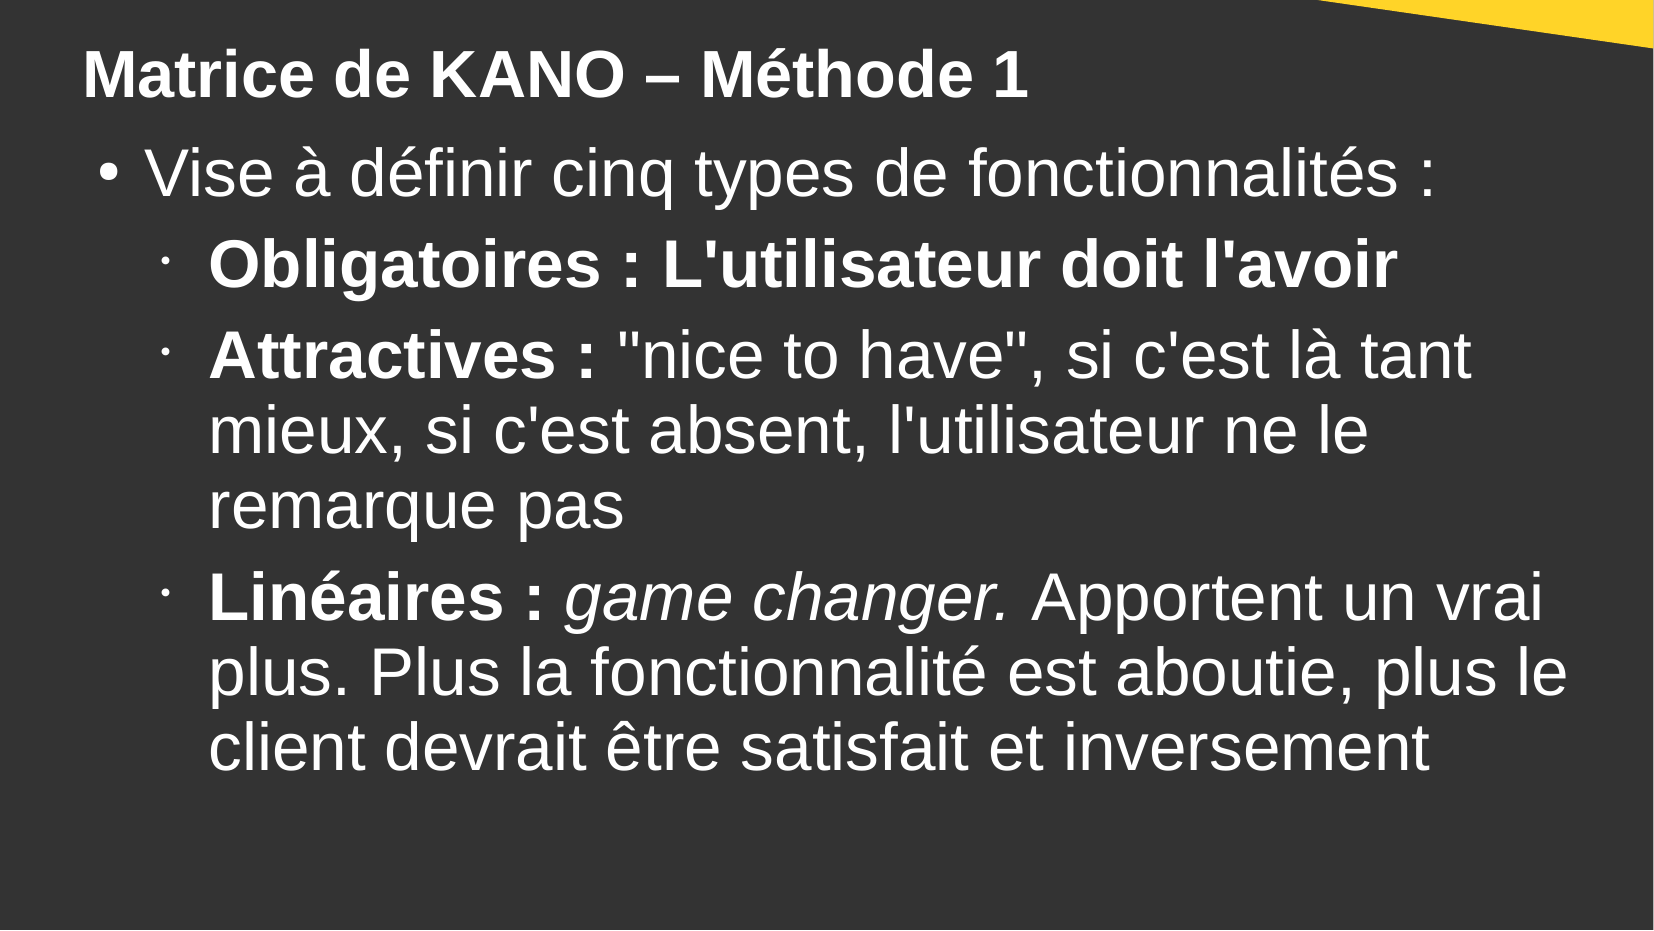

# Matrice de KANO – Méthode 1
Vise à définir cinq types de fonctionnalités :
Obligatoires : L'utilisateur doit l'avoir
Attractives : "nice to have", si c'est là tant mieux, si c'est absent, l'utilisateur ne le remarque pas
Linéaires : game changer. Apportent un vrai plus. Plus la fonctionnalité est aboutie, plus le client devrait être satisfait et inversement